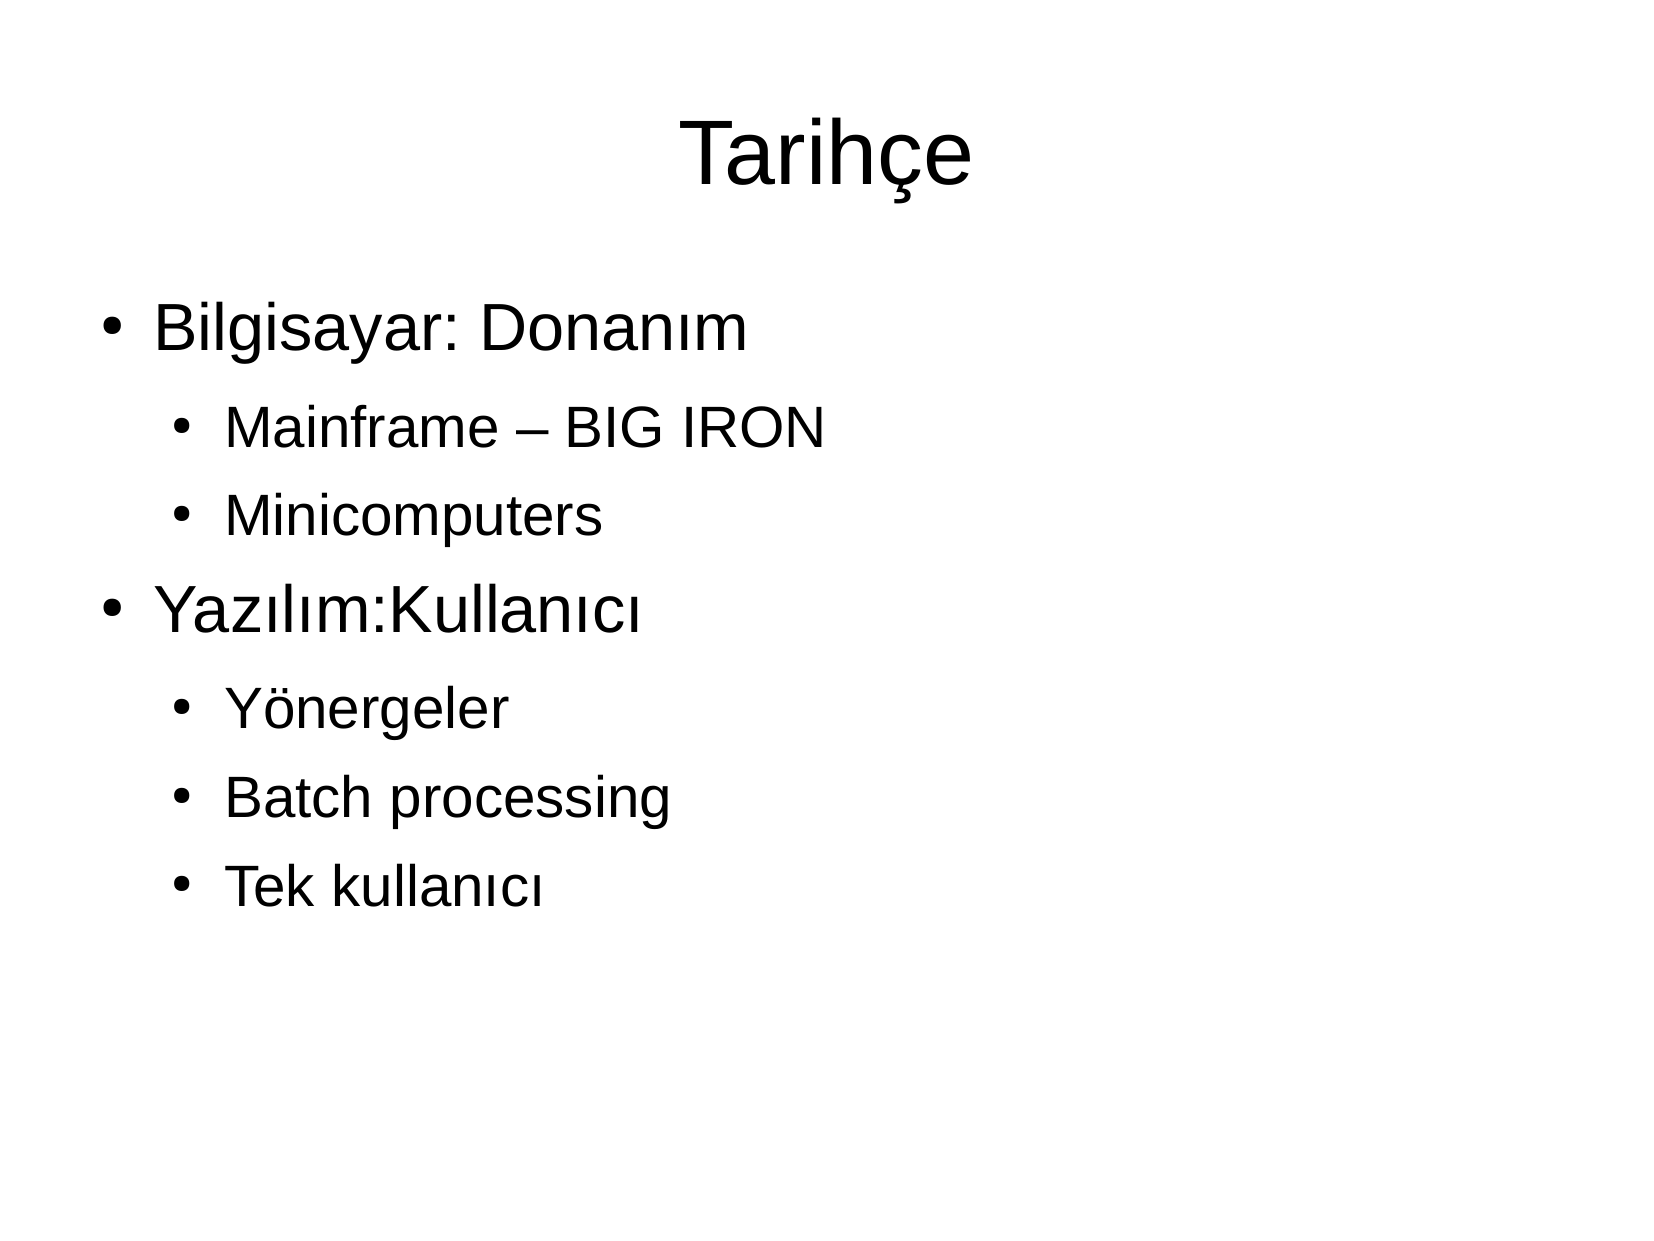

# Tarihçe
Bilgisayar: Donanım
Mainframe – BIG IRON
Minicomputers
Yazılım:Kullanıcı
Yönergeler
Batch processing
Tek kullanıcı